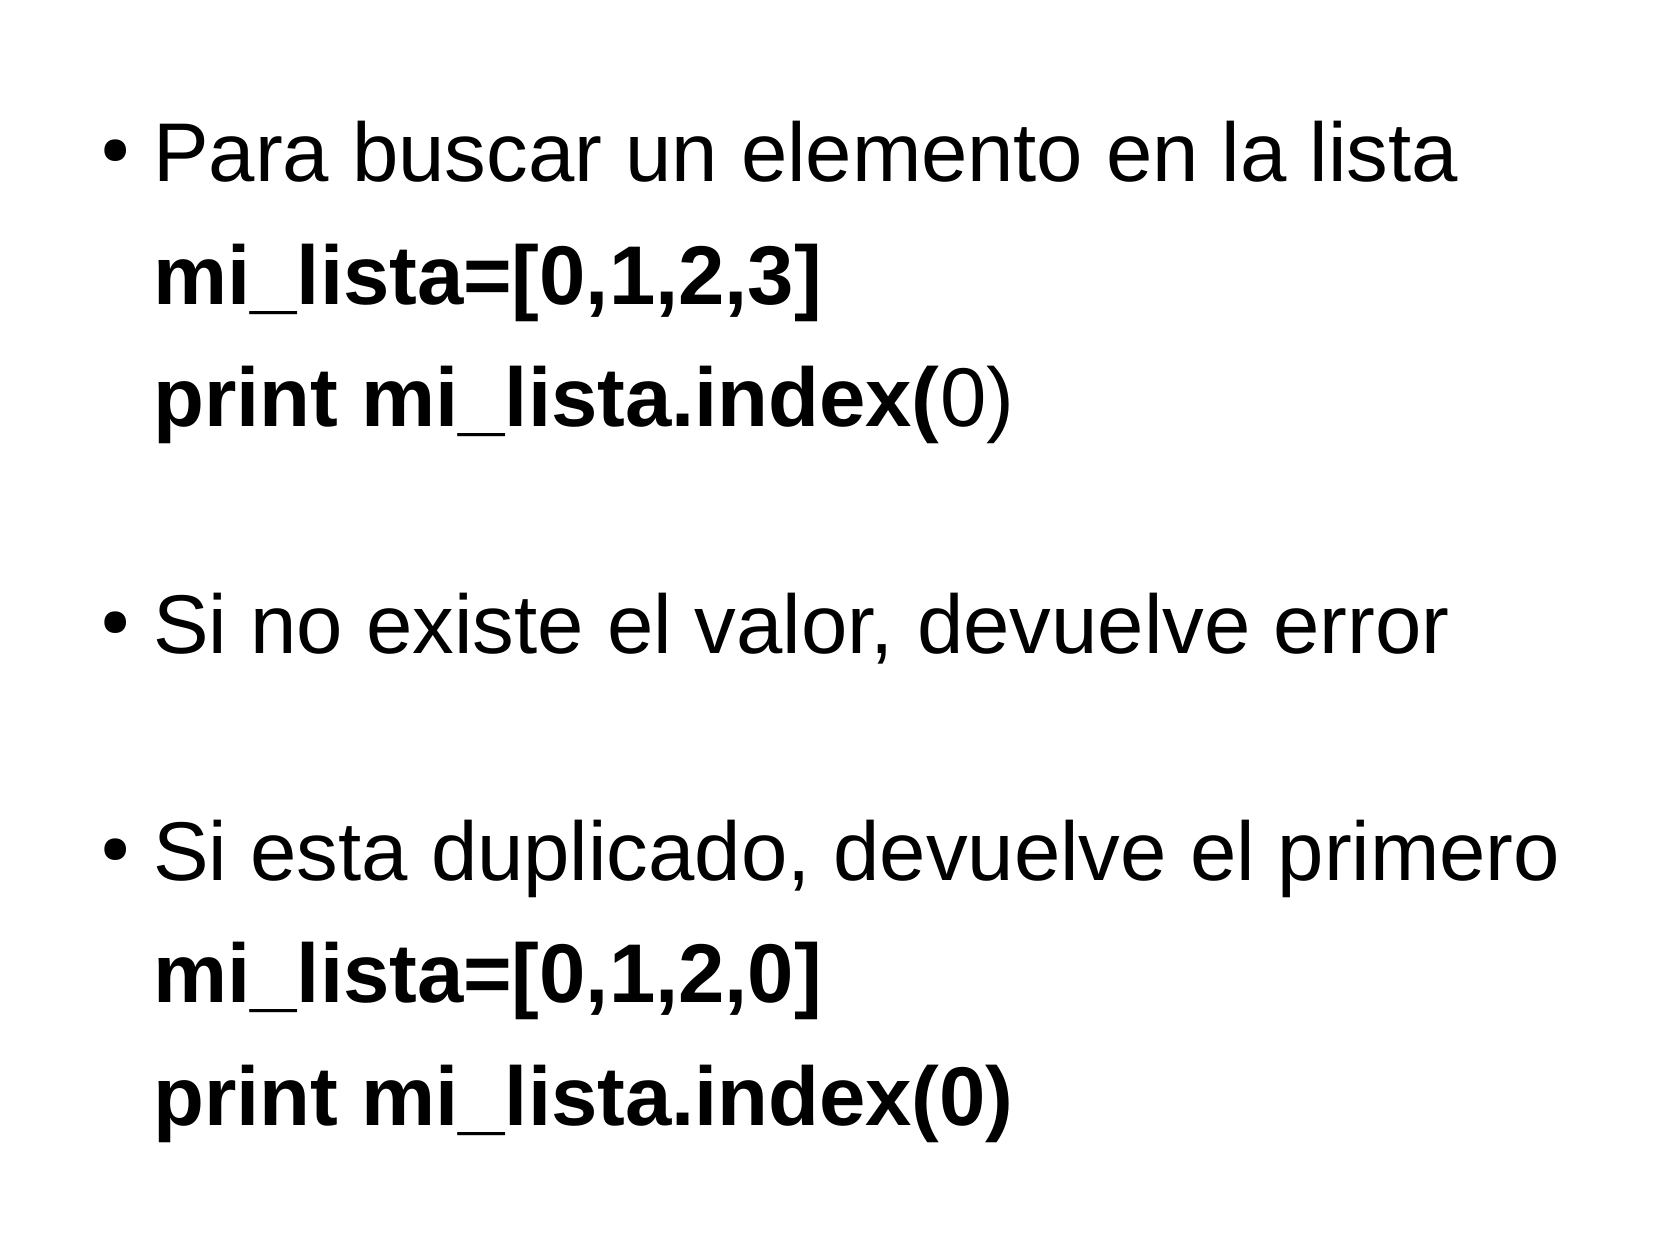

# Para buscar un elemento en la lista
mi_lista=[0,1,2,3]
print mi_lista.index(0)
Si no existe el valor, devuelve error
Si esta duplicado, devuelve el primero
mi_lista=[0,1,2,0]
print mi_lista.index(0)